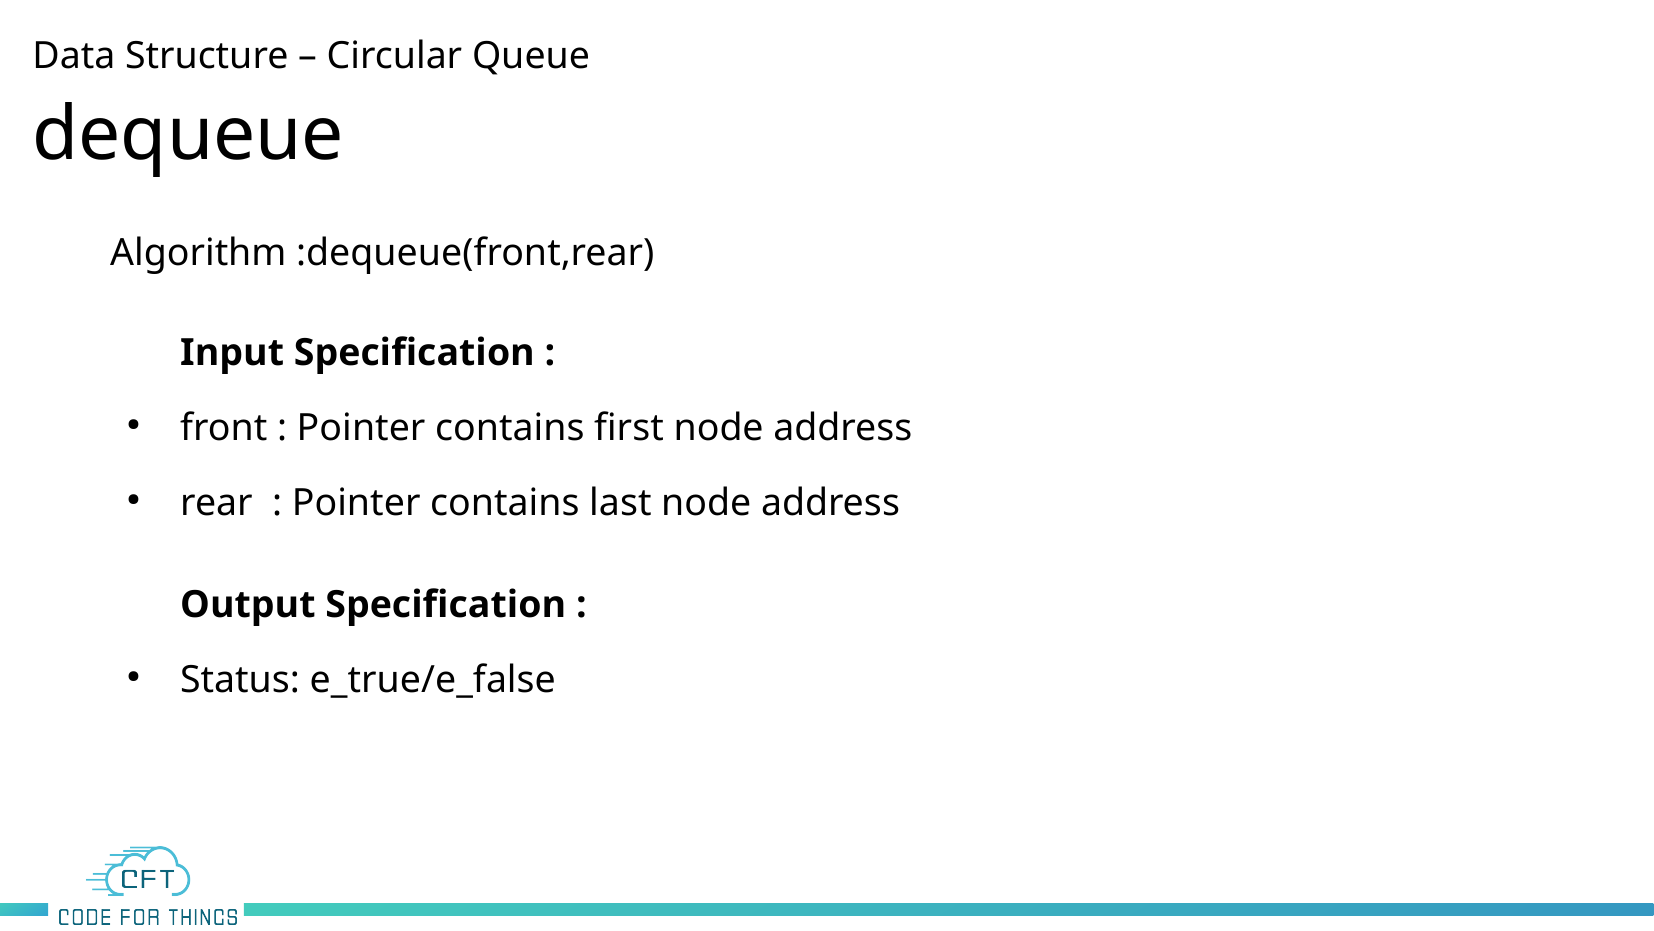

# Data Structure – Circular Queue dequeue
Algorithm :dequeue(front,rear)
Input Specification :
front : Pointer contains first node address
rear : Pointer contains last node address
Output Specification :
Status: e_true/e_false